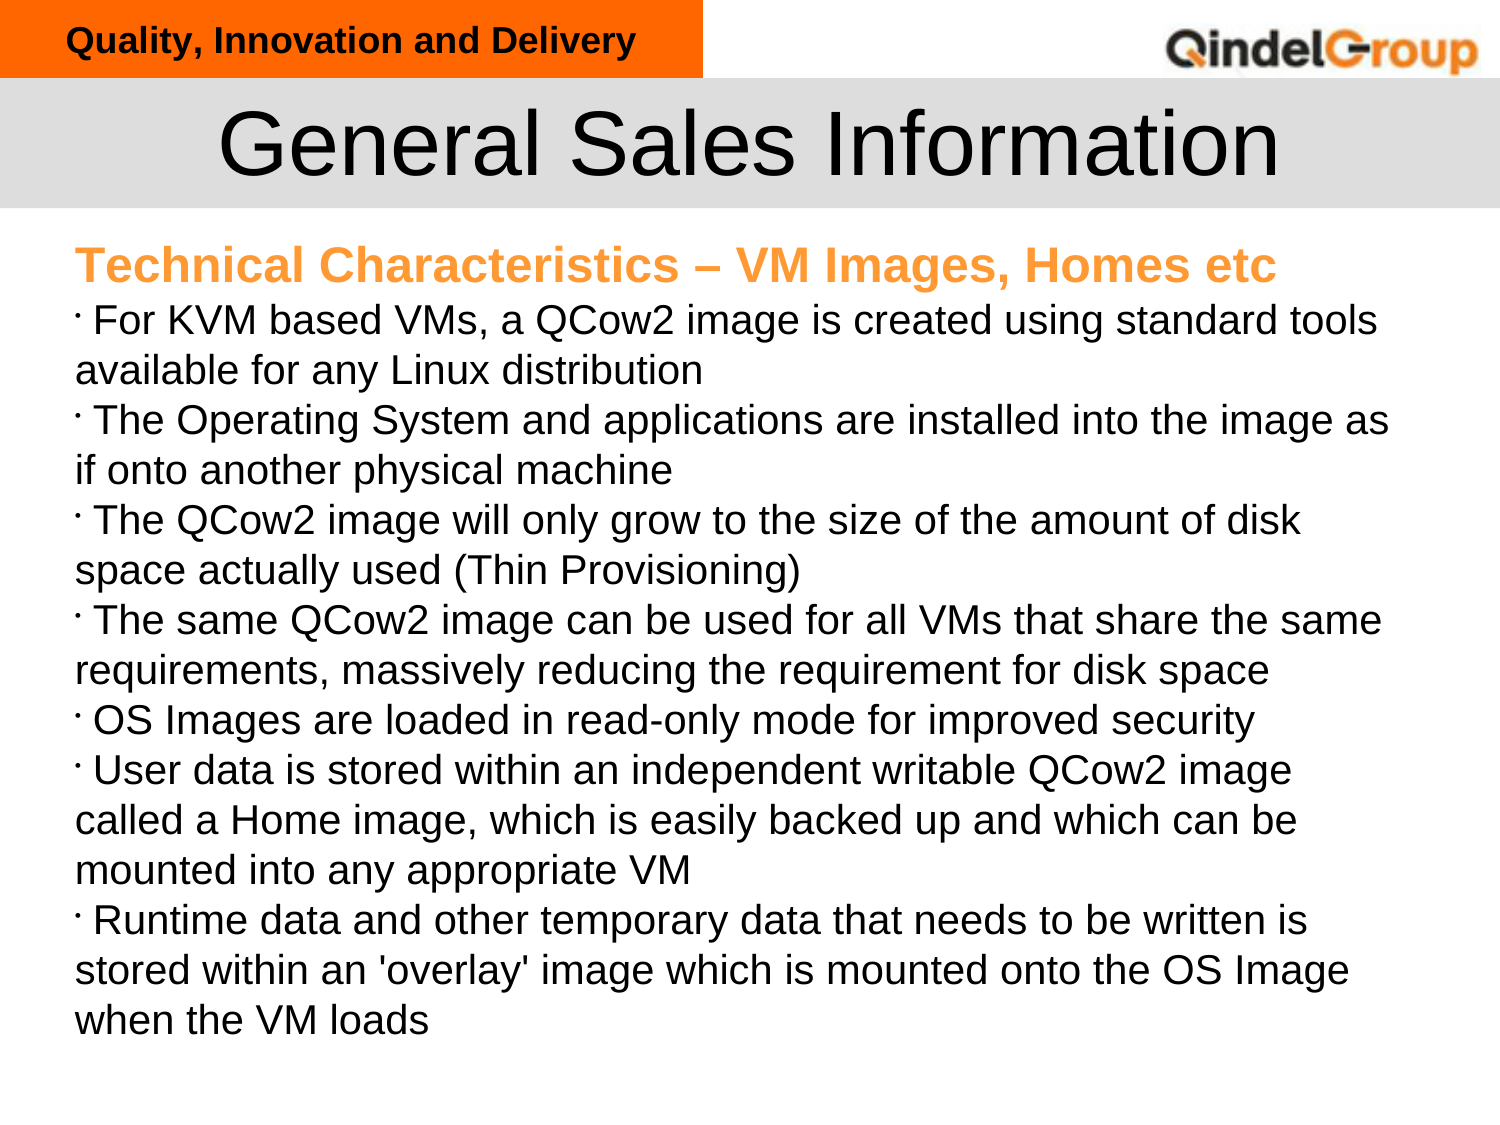

# General Sales Information
Technical Characteristics – VM Images, Homes etc
 For KVM based VMs, a QCow2 image is created using standard tools available for any Linux distribution
 The Operating System and applications are installed into the image as if onto another physical machine
 The QCow2 image will only grow to the size of the amount of disk space actually used (Thin Provisioning)
 The same QCow2 image can be used for all VMs that share the same requirements, massively reducing the requirement for disk space
 OS Images are loaded in read-only mode for improved security
 User data is stored within an independent writable QCow2 image called a Home image, which is easily backed up and which can be mounted into any appropriate VM
 Runtime data and other temporary data that needs to be written is stored within an 'overlay' image which is mounted onto the OS Image when the VM loads